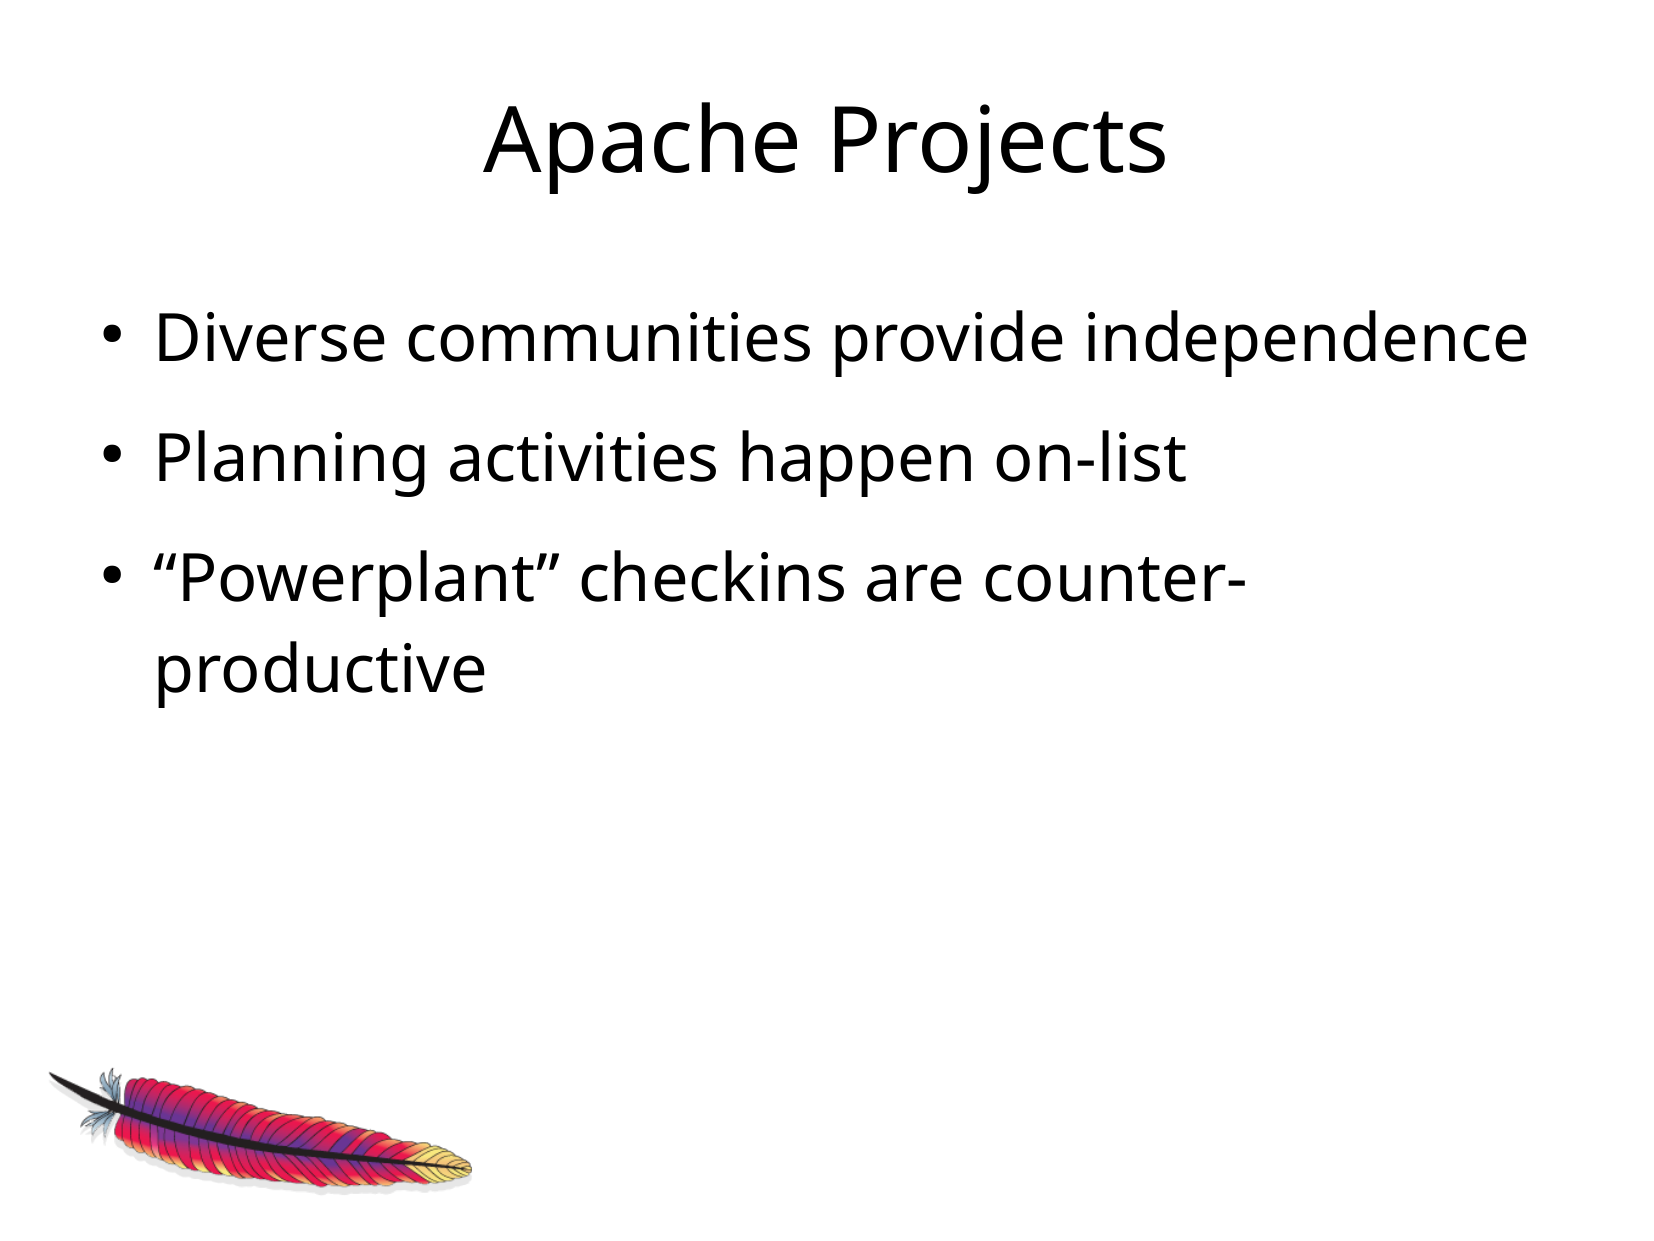

# Apache Projects
Diverse communities provide independence
Planning activities happen on-list
“Powerplant” checkins are counter-productive